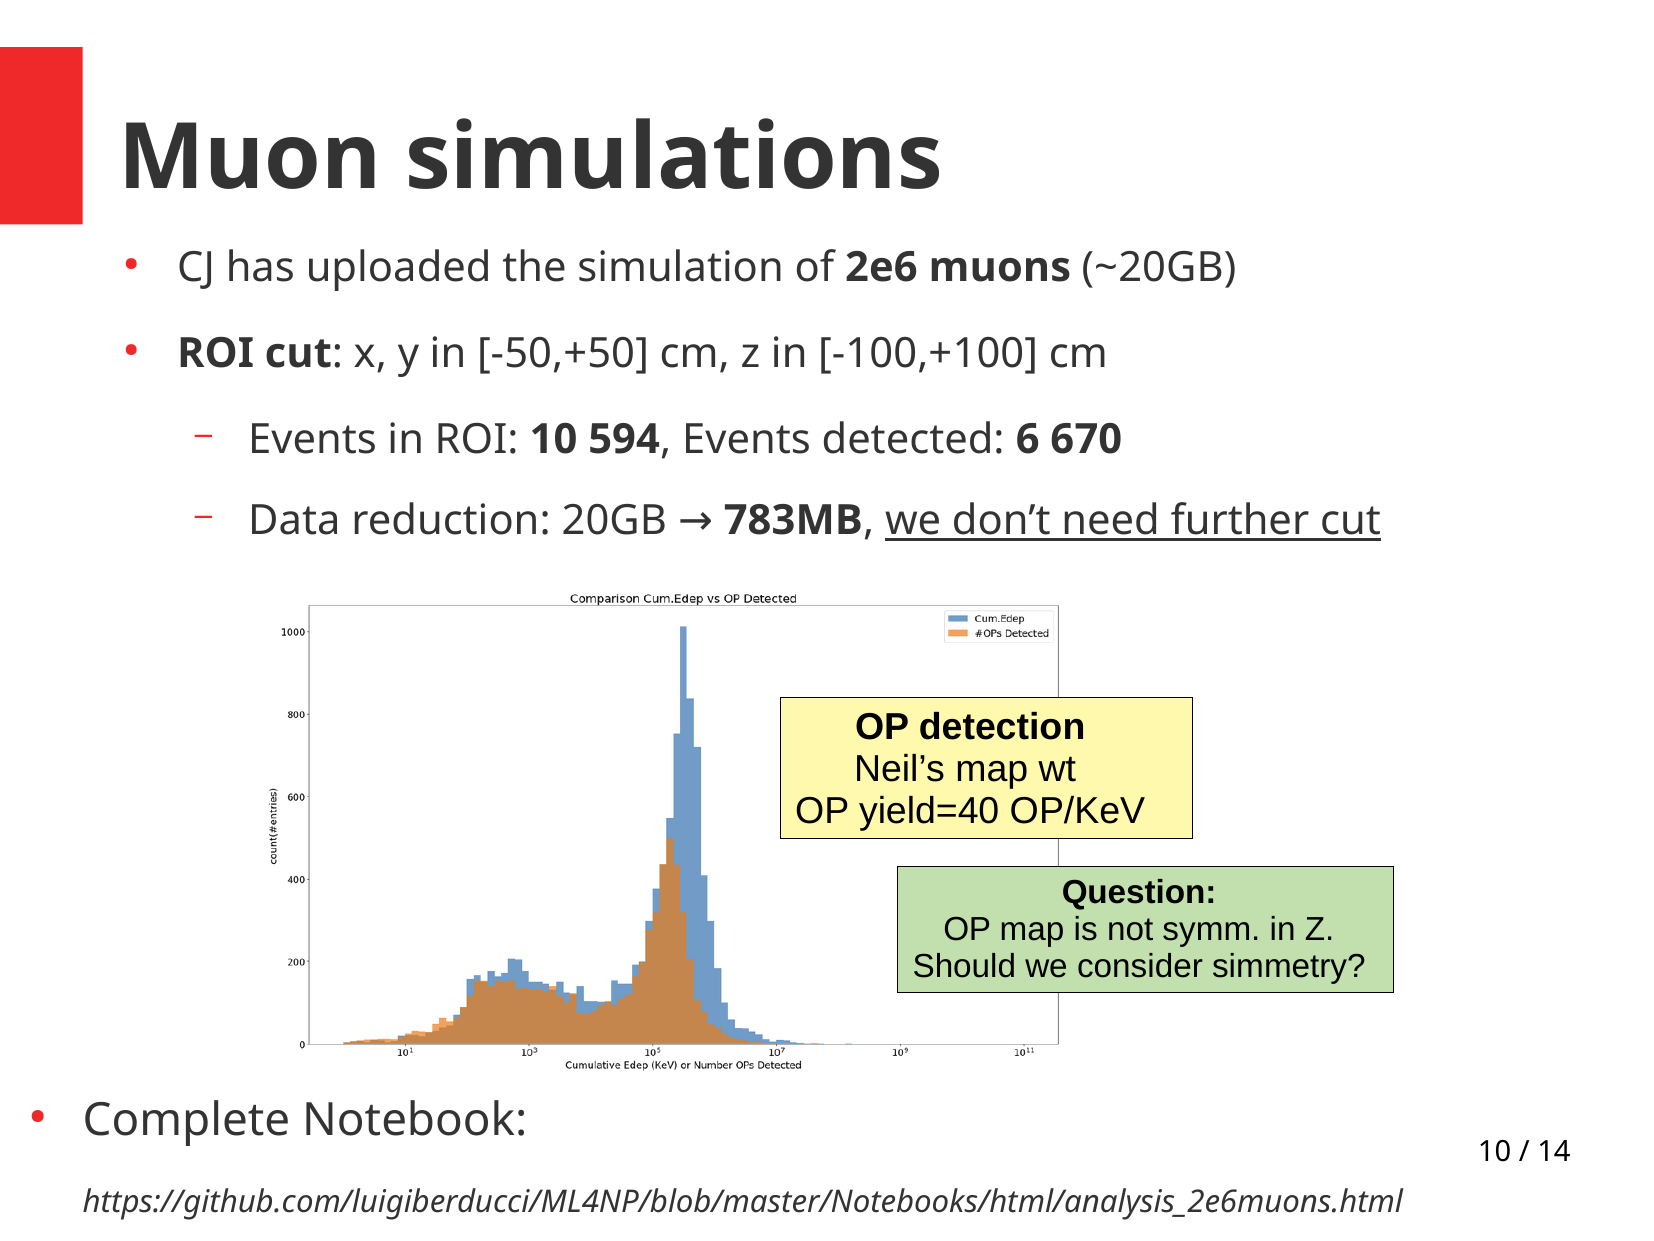

# Muon simulations
CJ has uploaded the simulation of 2e6 muons (~20GB)
ROI cut: x, y in [-50,+50] cm, z in [-100,+100] cm
Events in ROI: 10 594, Events detected: 6 670
Data reduction: 20GB → 783MB, we don’t need further cut
OP detection
Neil’s map wt
OP yield=40 OP/KeV
Question:
OP map is not symm. in Z.
Should we consider simmetry?
Complete Notebook:
https://github.com/luigiberducci/ML4NP/blob/master/Notebooks/html/analysis_2e6muons.html
10